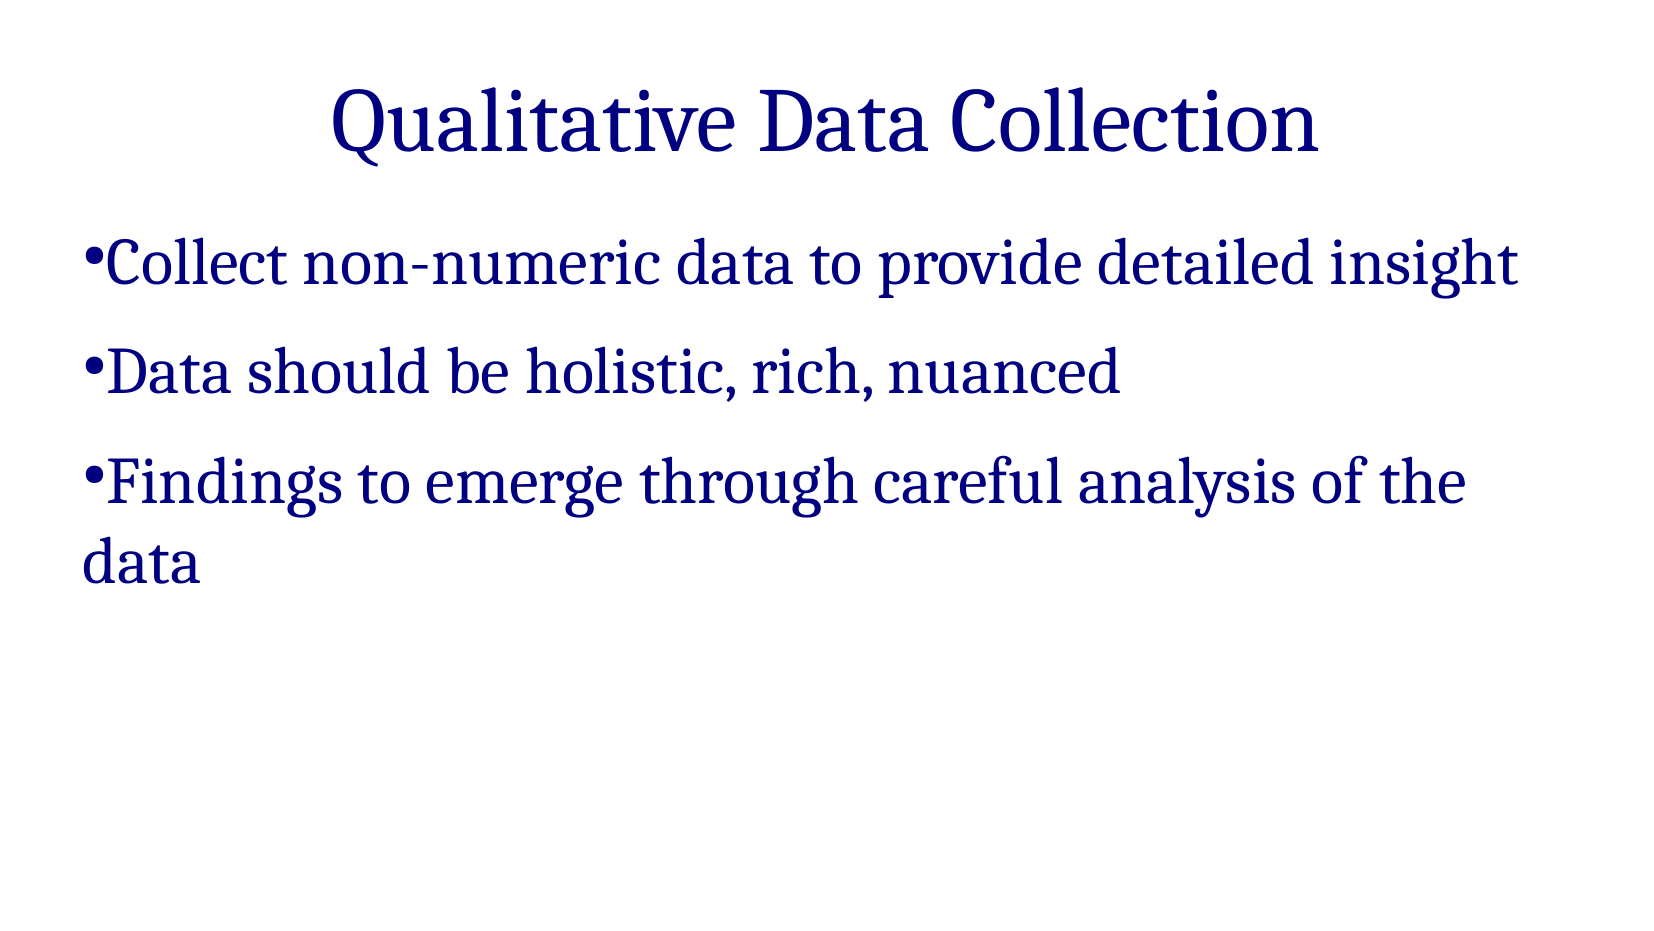

# Qualitative Data Collection
Collect non-numeric data to provide detailed insight
Data should be holistic, rich, nuanced
Findings to emerge through careful analysis of the data